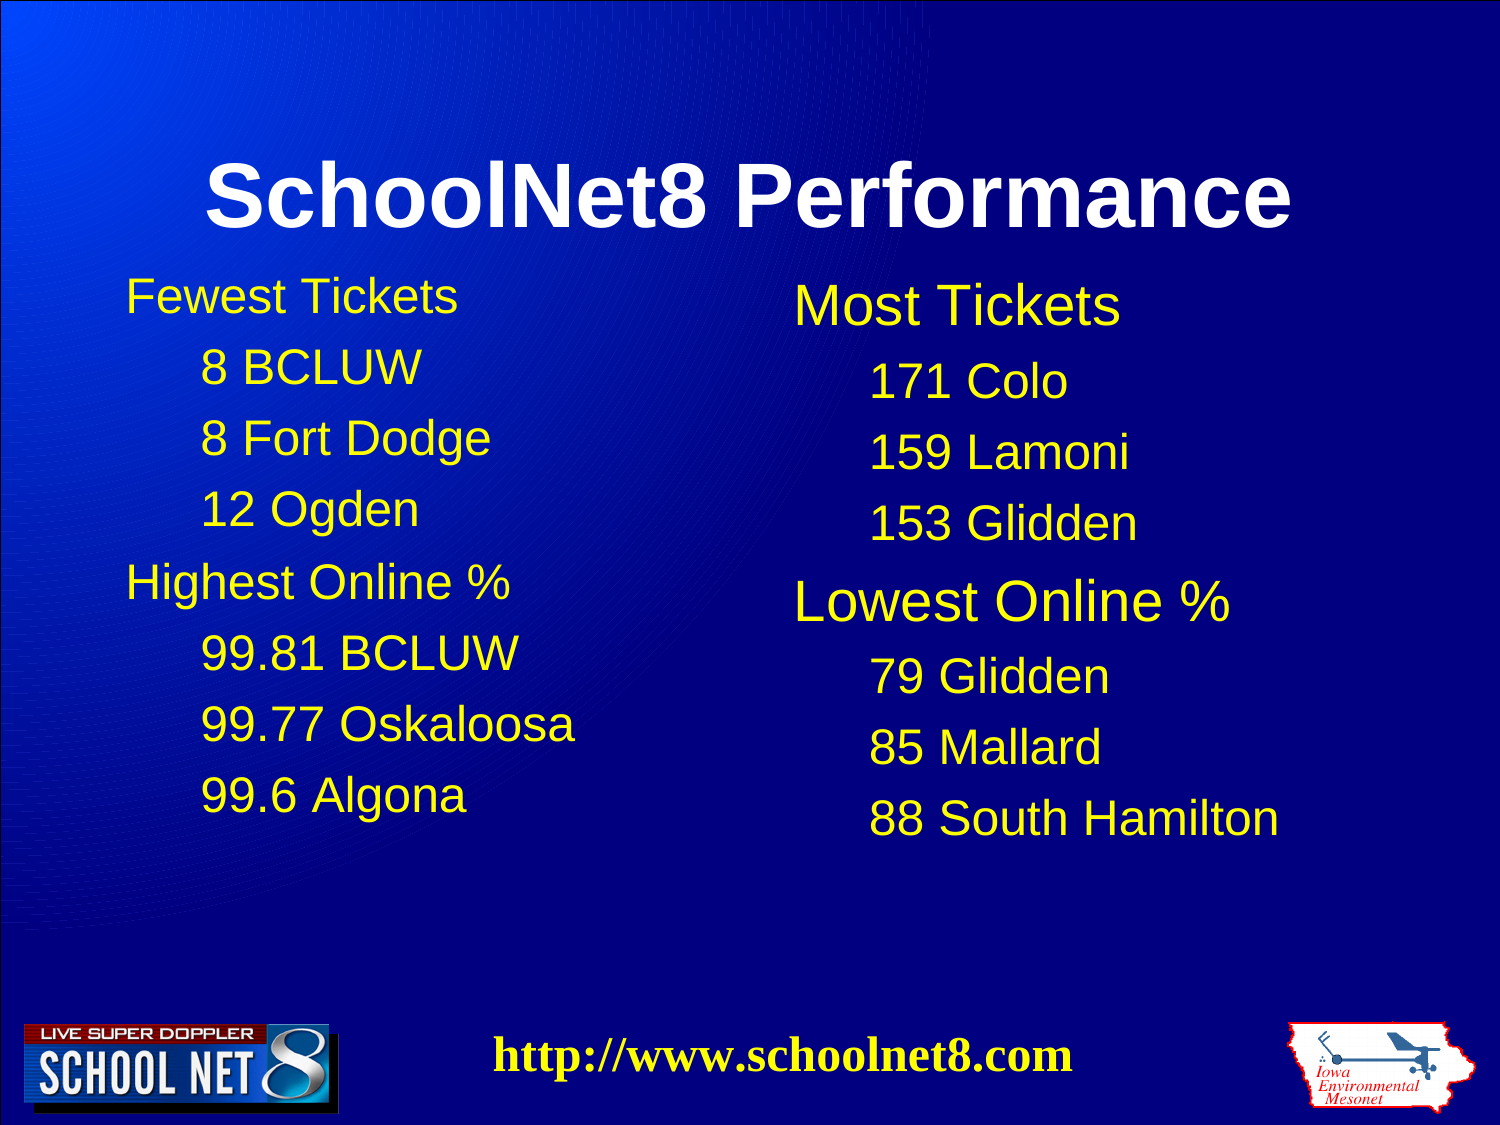

# SchoolNet8 Performance
Fewest Tickets
8 BCLUW
8 Fort Dodge
12 Ogden
Highest Online %
99.81 BCLUW
99.77 Oskaloosa
99.6 Algona
Most Tickets
171 Colo
159 Lamoni
153 Glidden
Lowest Online %
79 Glidden
85 Mallard
88 South Hamilton